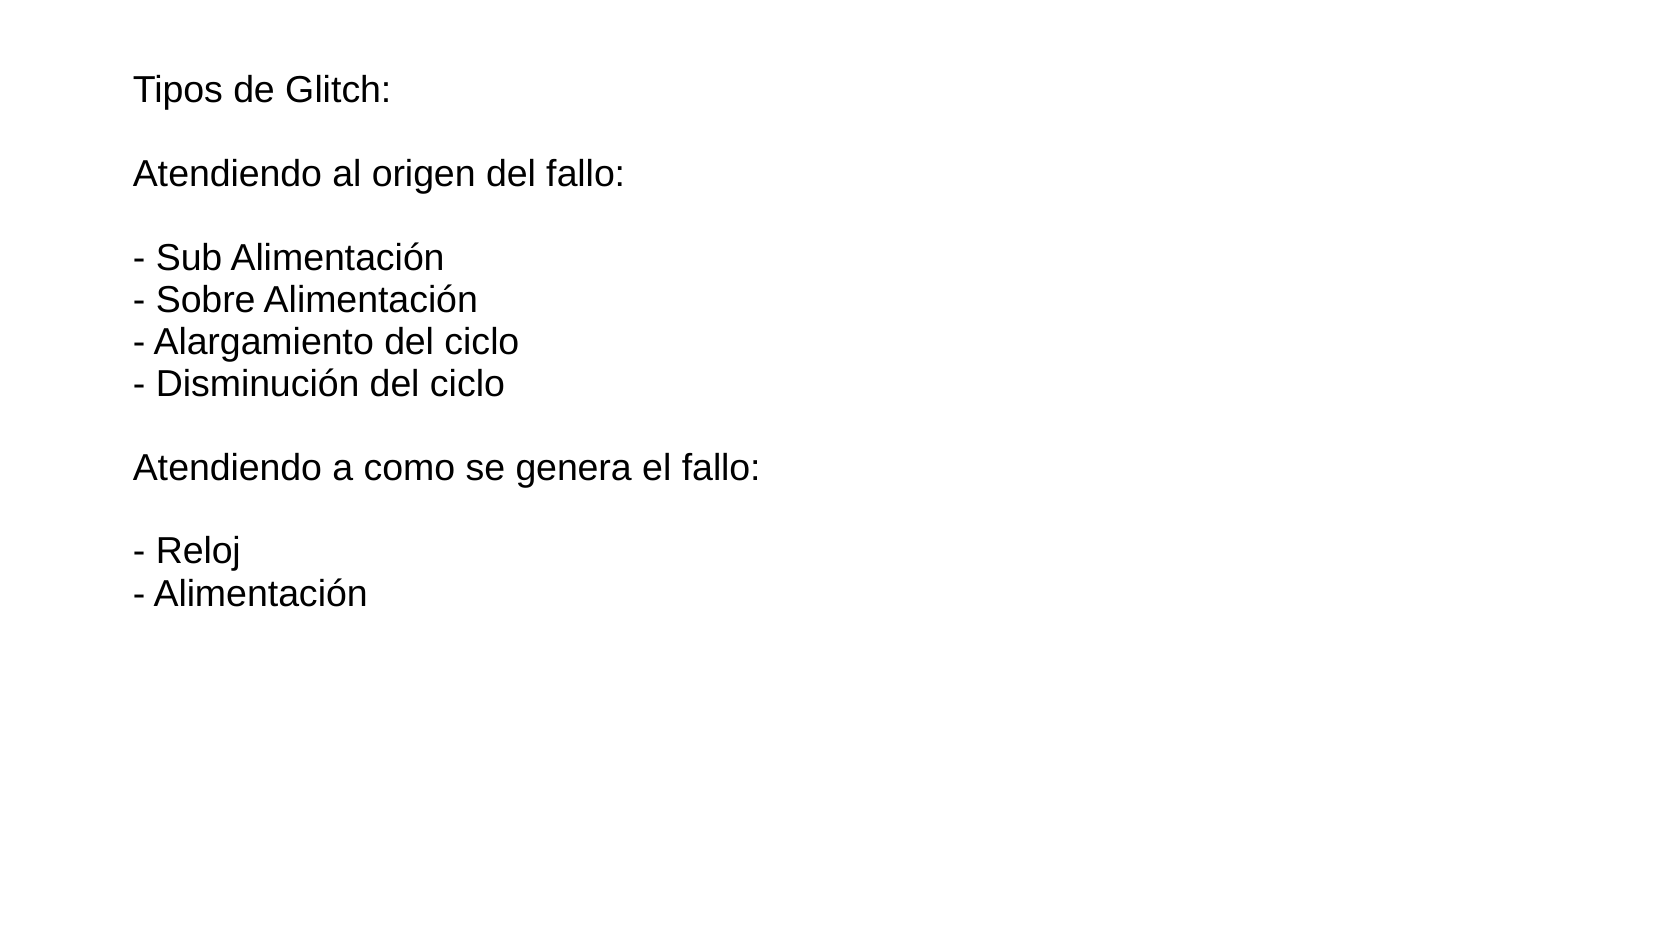

Tipos de Glitch:
Atendiendo al origen del fallo:
- Sub Alimentación
- Sobre Alimentación
- Alargamiento del ciclo
- Disminución del ciclo
Atendiendo a como se genera el fallo:
- Reloj
- Alimentación